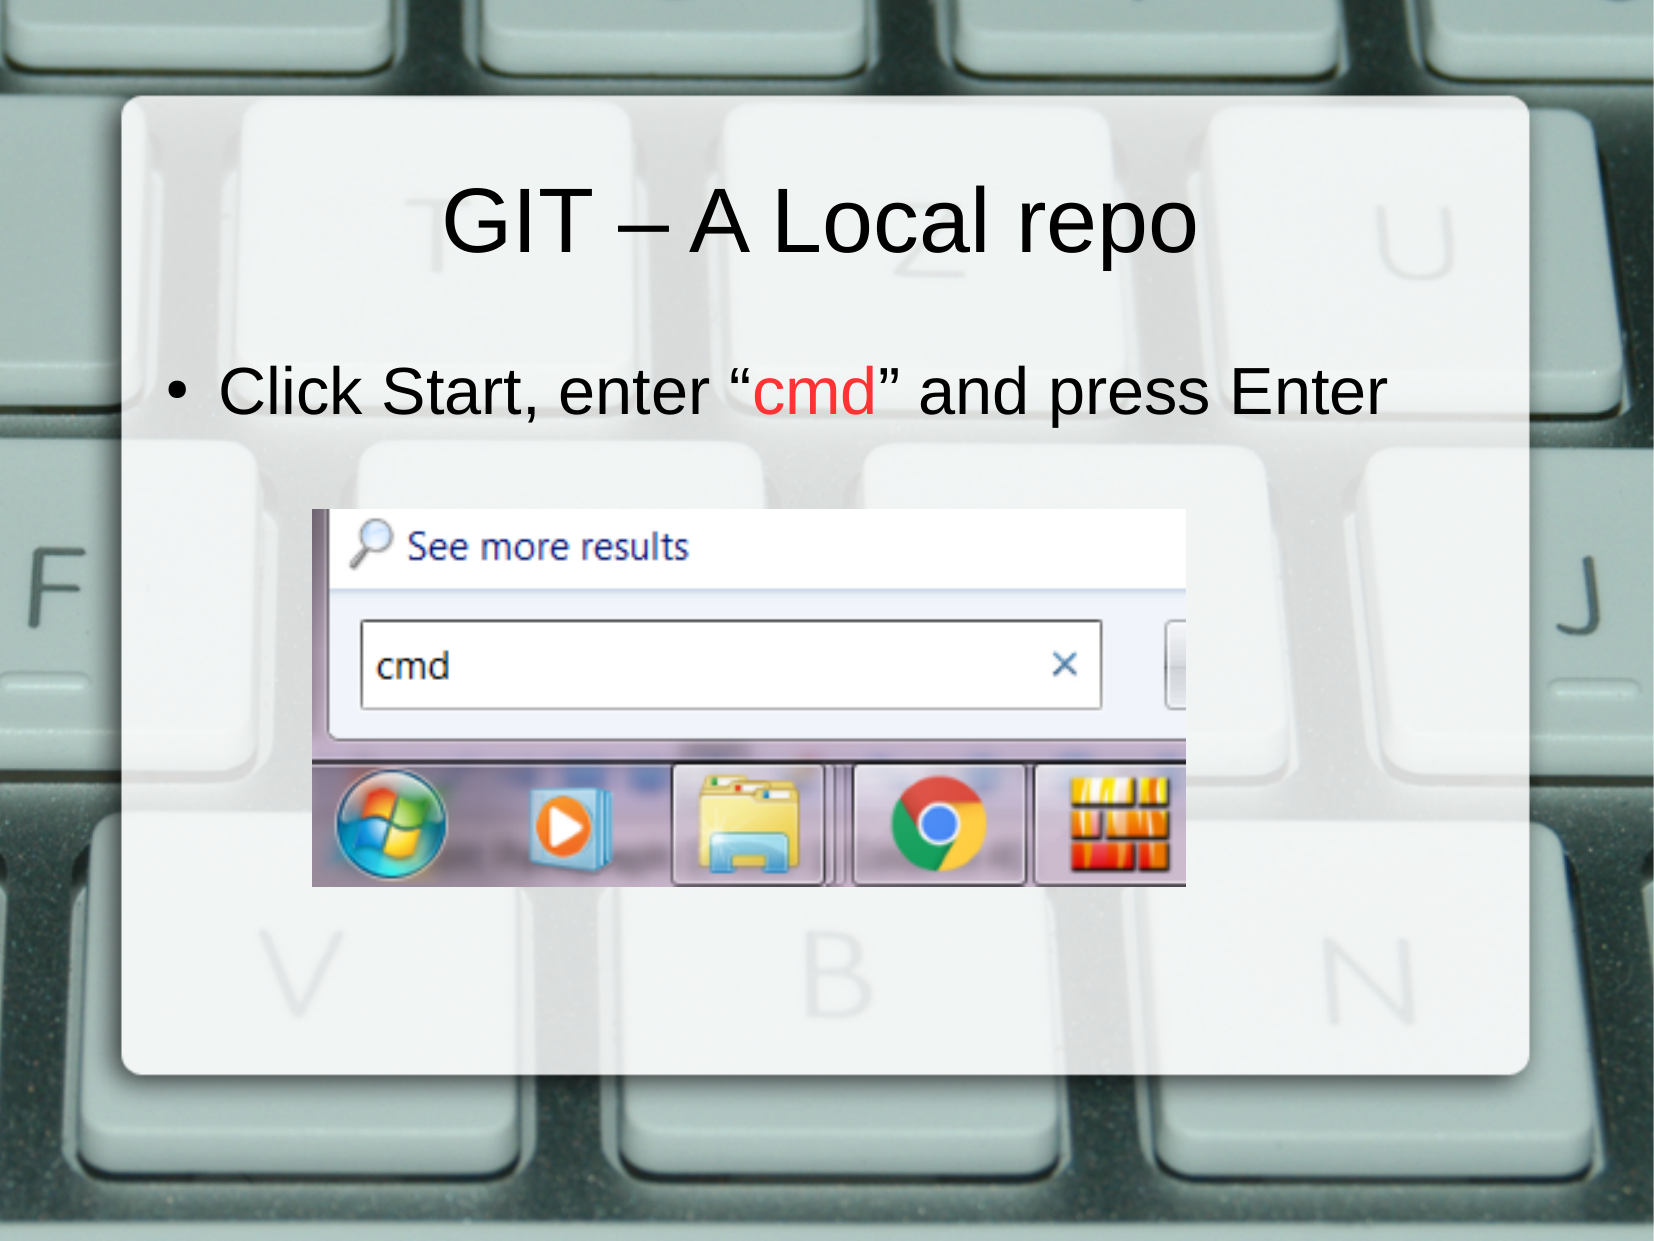

# GIT – A Local repo
Click Start, enter “cmd” and press Enter